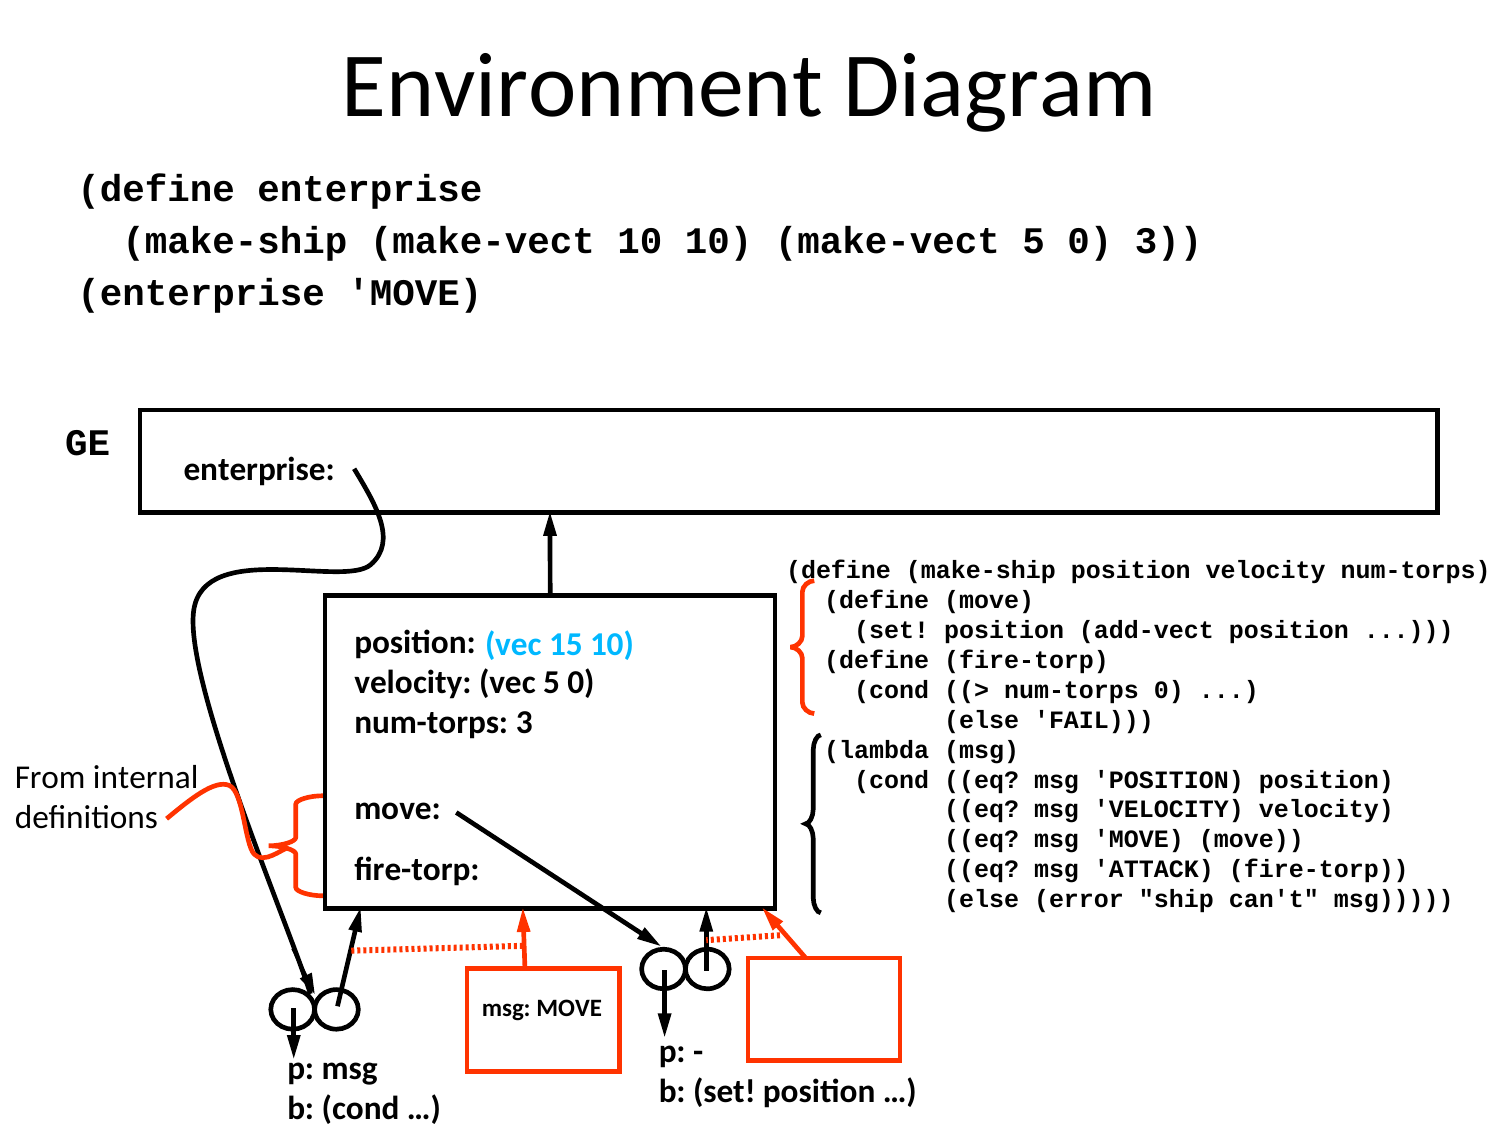

Environment Diagram
# (define enterprise
 (make-ship (make-vect 10 10) (make-vect 5 0) 3))
(enterprise 'MOVE)
GE
enterprise:
p: msg
b: (cond …)
position: (vec 10 10)
velocity: (vec 5 0)
num-torps: 3
(define (make-ship position velocity num-torps)
(define (move)
 (set! position (add-vect position ...)))
(define (fire-torp)
 (cond ((> num-torps 0) ...)
 (else 'FAIL)))
(lambda (msg)
 (cond ((eq? msg 'POSITION) position)
 ((eq? msg 'VELOCITY) velocity)
 ((eq? msg 'MOVE) (move))
 ((eq? msg 'ATTACK) (fire-torp))
 (else (error "ship can't" msg)))))
(vec 15 10)
From internal definitions
move:
fire-torp:
p: -
b: (set! position …)
msg: MOVE